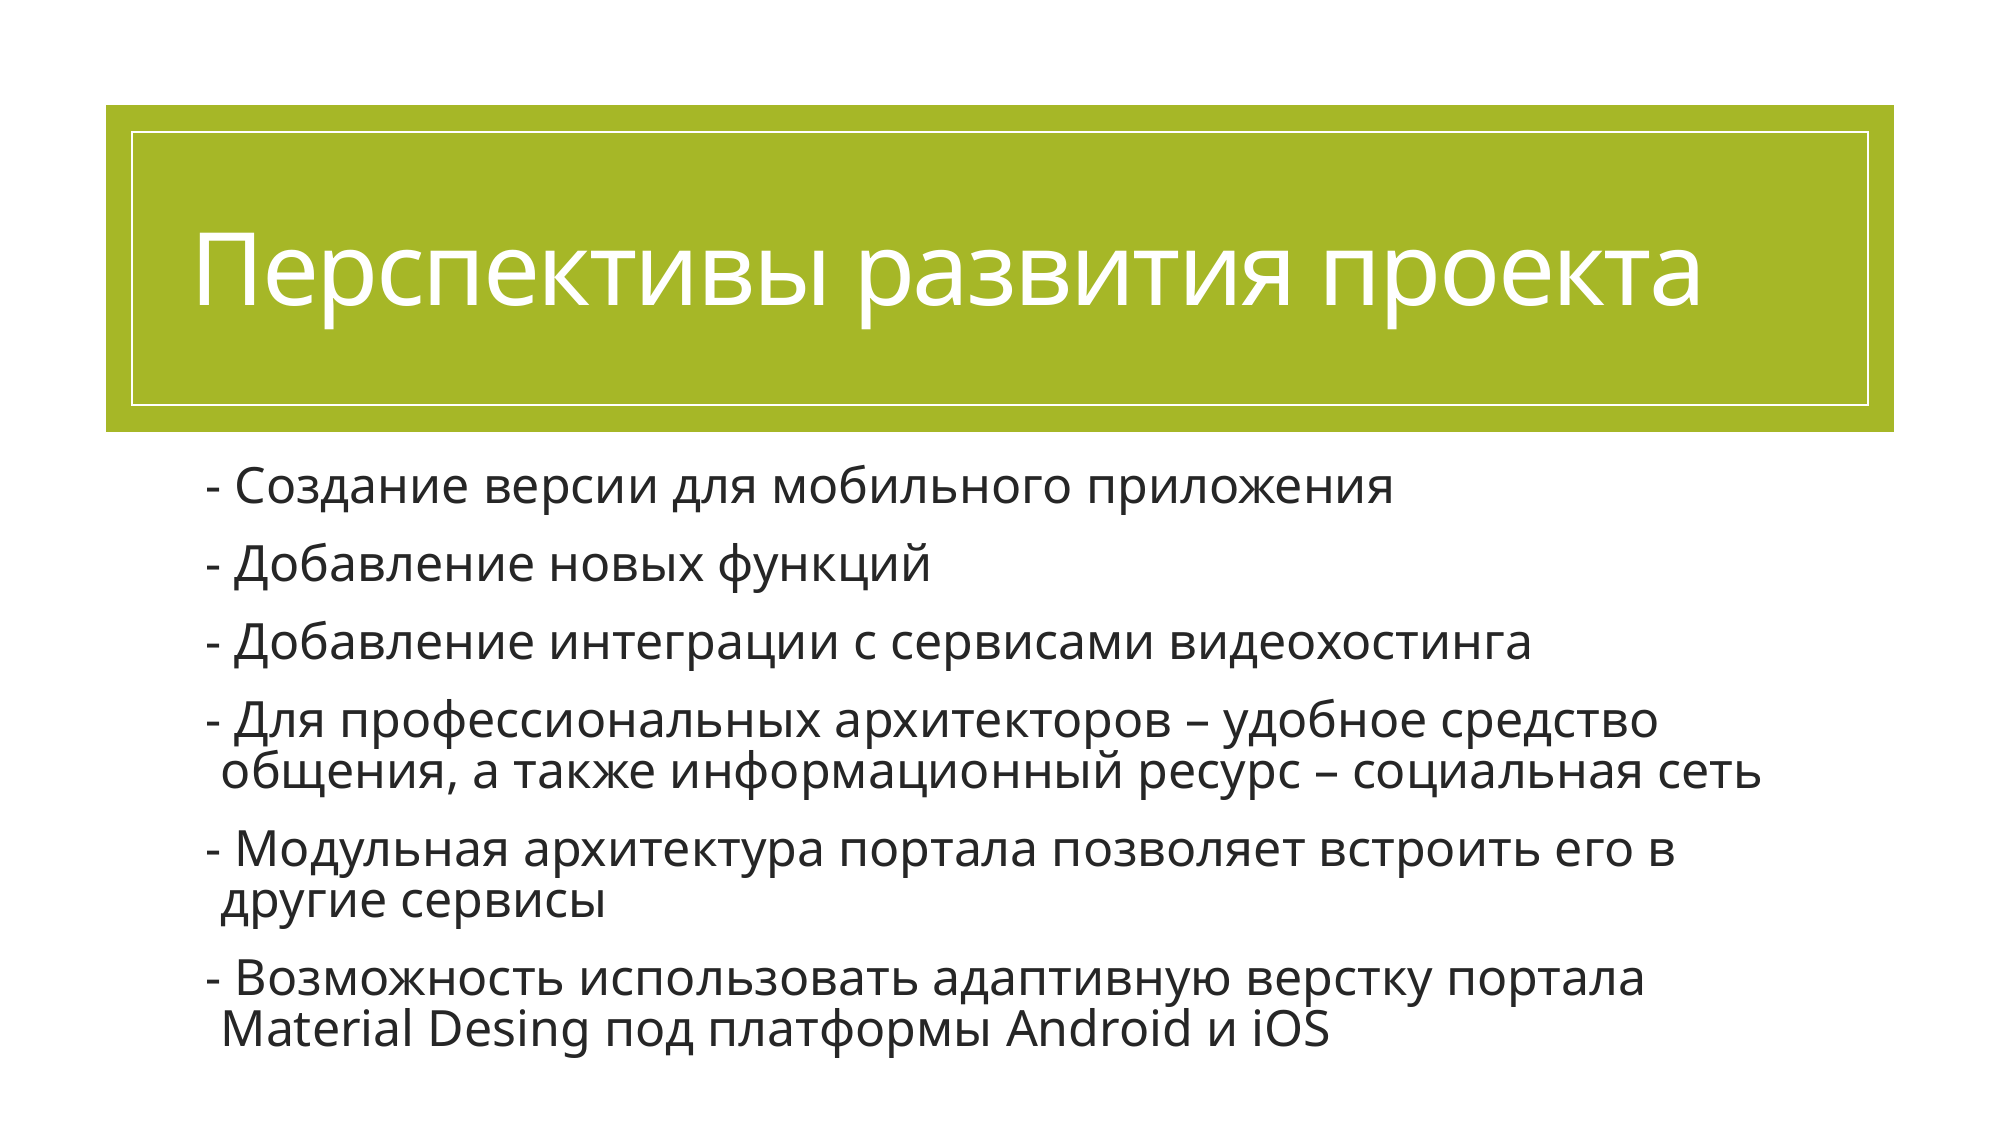

# Перспективы развития проекта
- Создание версии для мобильного приложения
- Добавление новых функций
- Добавление интеграции с сервисами видеохостинга
- Для профессиональных архитекторов – удобное средство общения, а также информационный ресурс – социальная сеть
- Модульная архитектура портала позволяет встроить его в другие сервисы
- Возможность использовать адаптивную верстку портала Material Desing под платформы Android и iOS